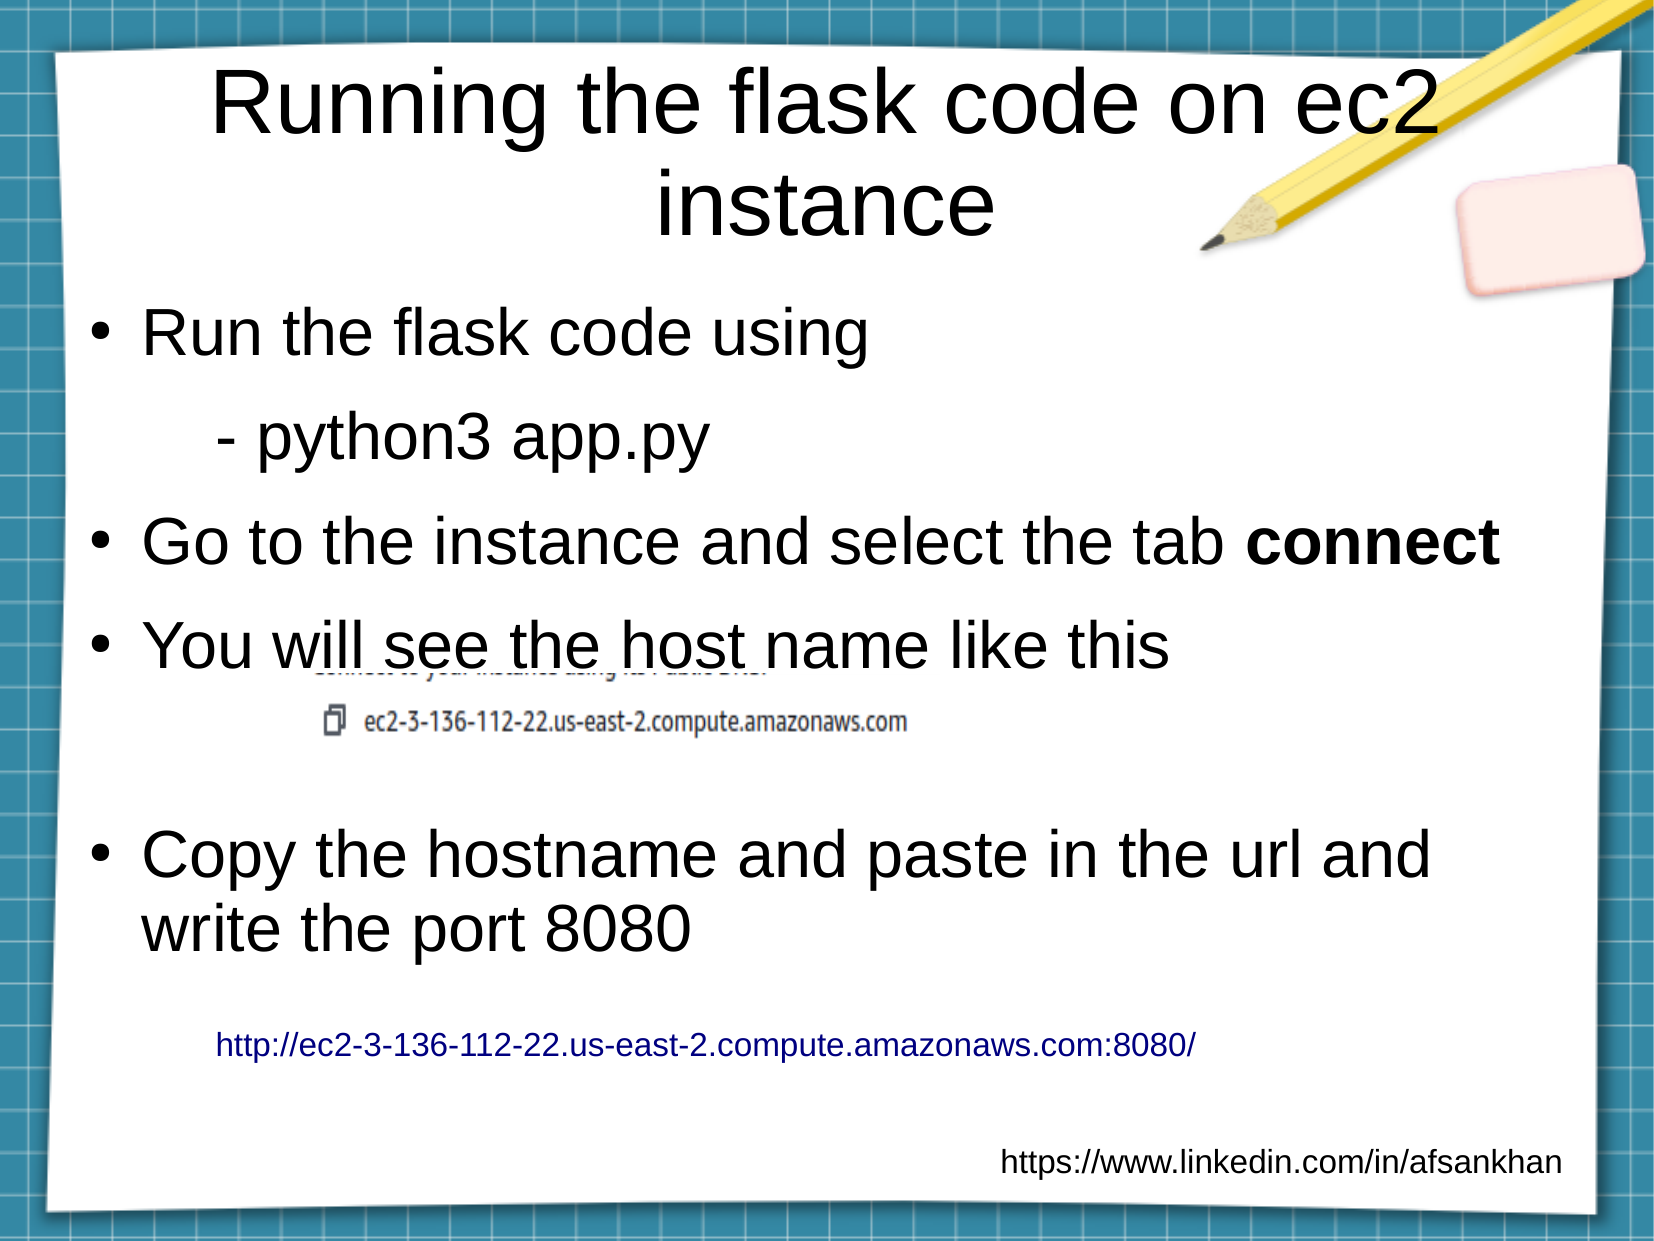

# Running the flask code on ec2 instance
Run the flask code using
 - python3 app.py
Go to the instance and select the tab connect
You will see the host name like this
Copy the hostname and paste in the url and write the port 8080
 http://ec2-3-136-112-22.us-east-2.compute.amazonaws.com:8080/
https://www.linkedin.com/in/afsankhan